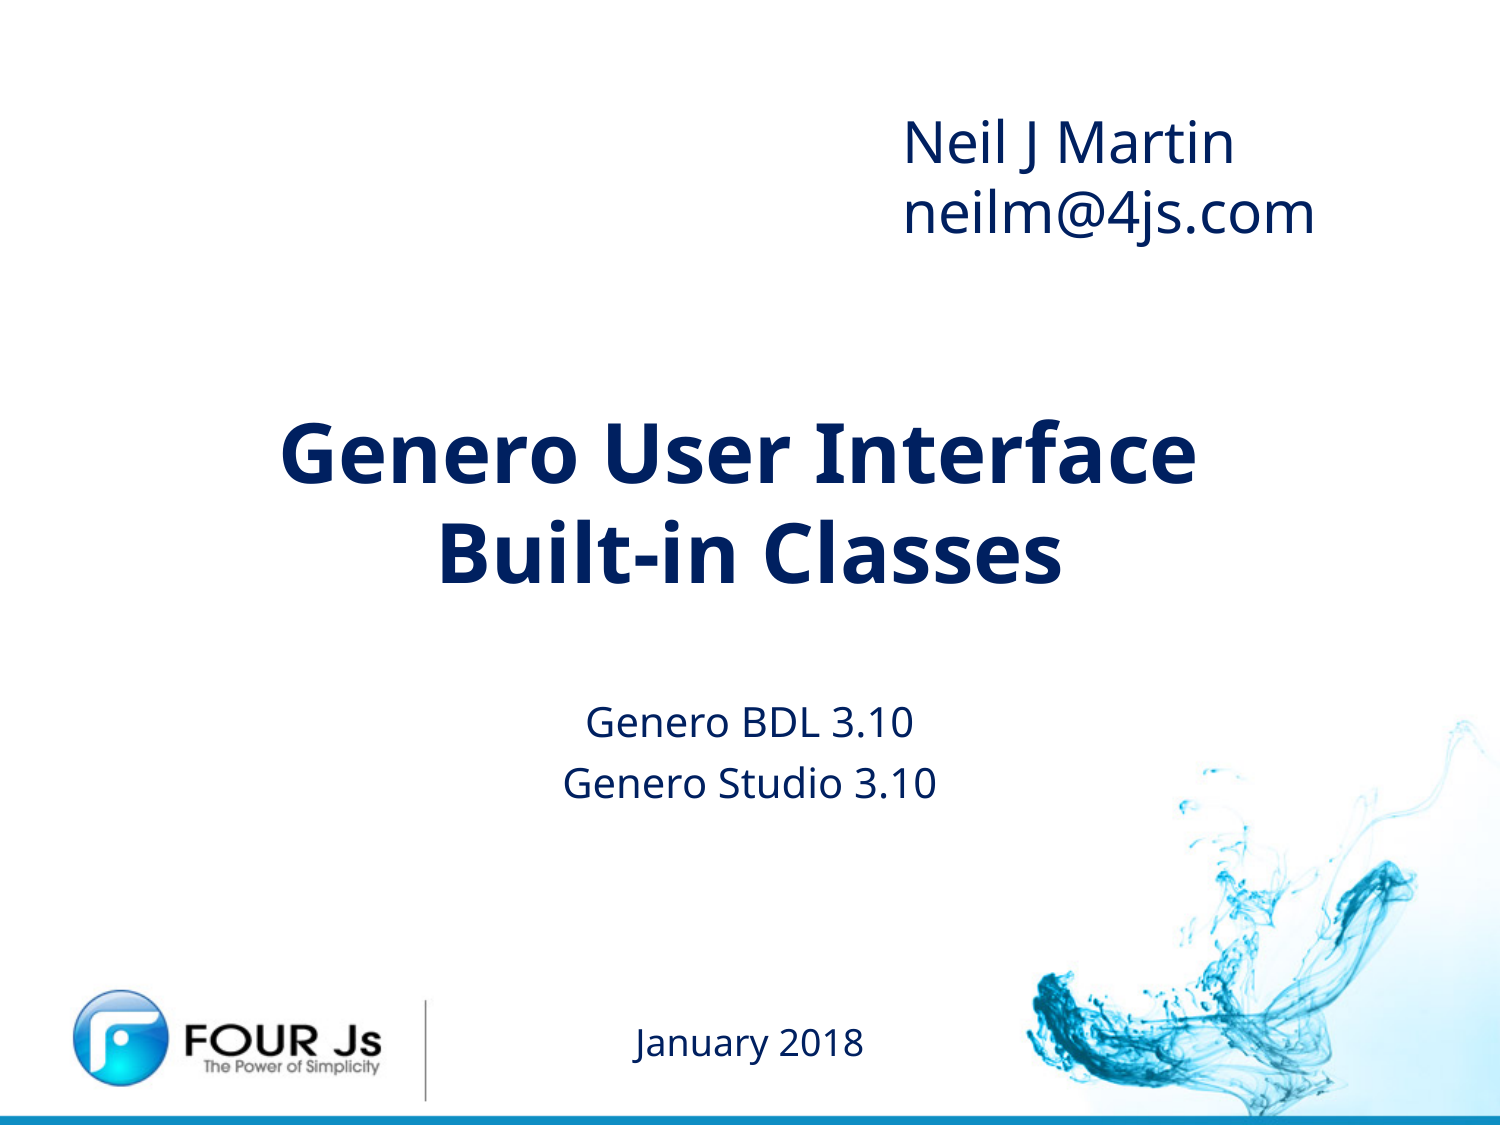

Neil J Martin
neilm@4js.com
# Genero User Interface Built-in Classes
Genero BDL 3.10
Genero Studio 3.10
January 2018